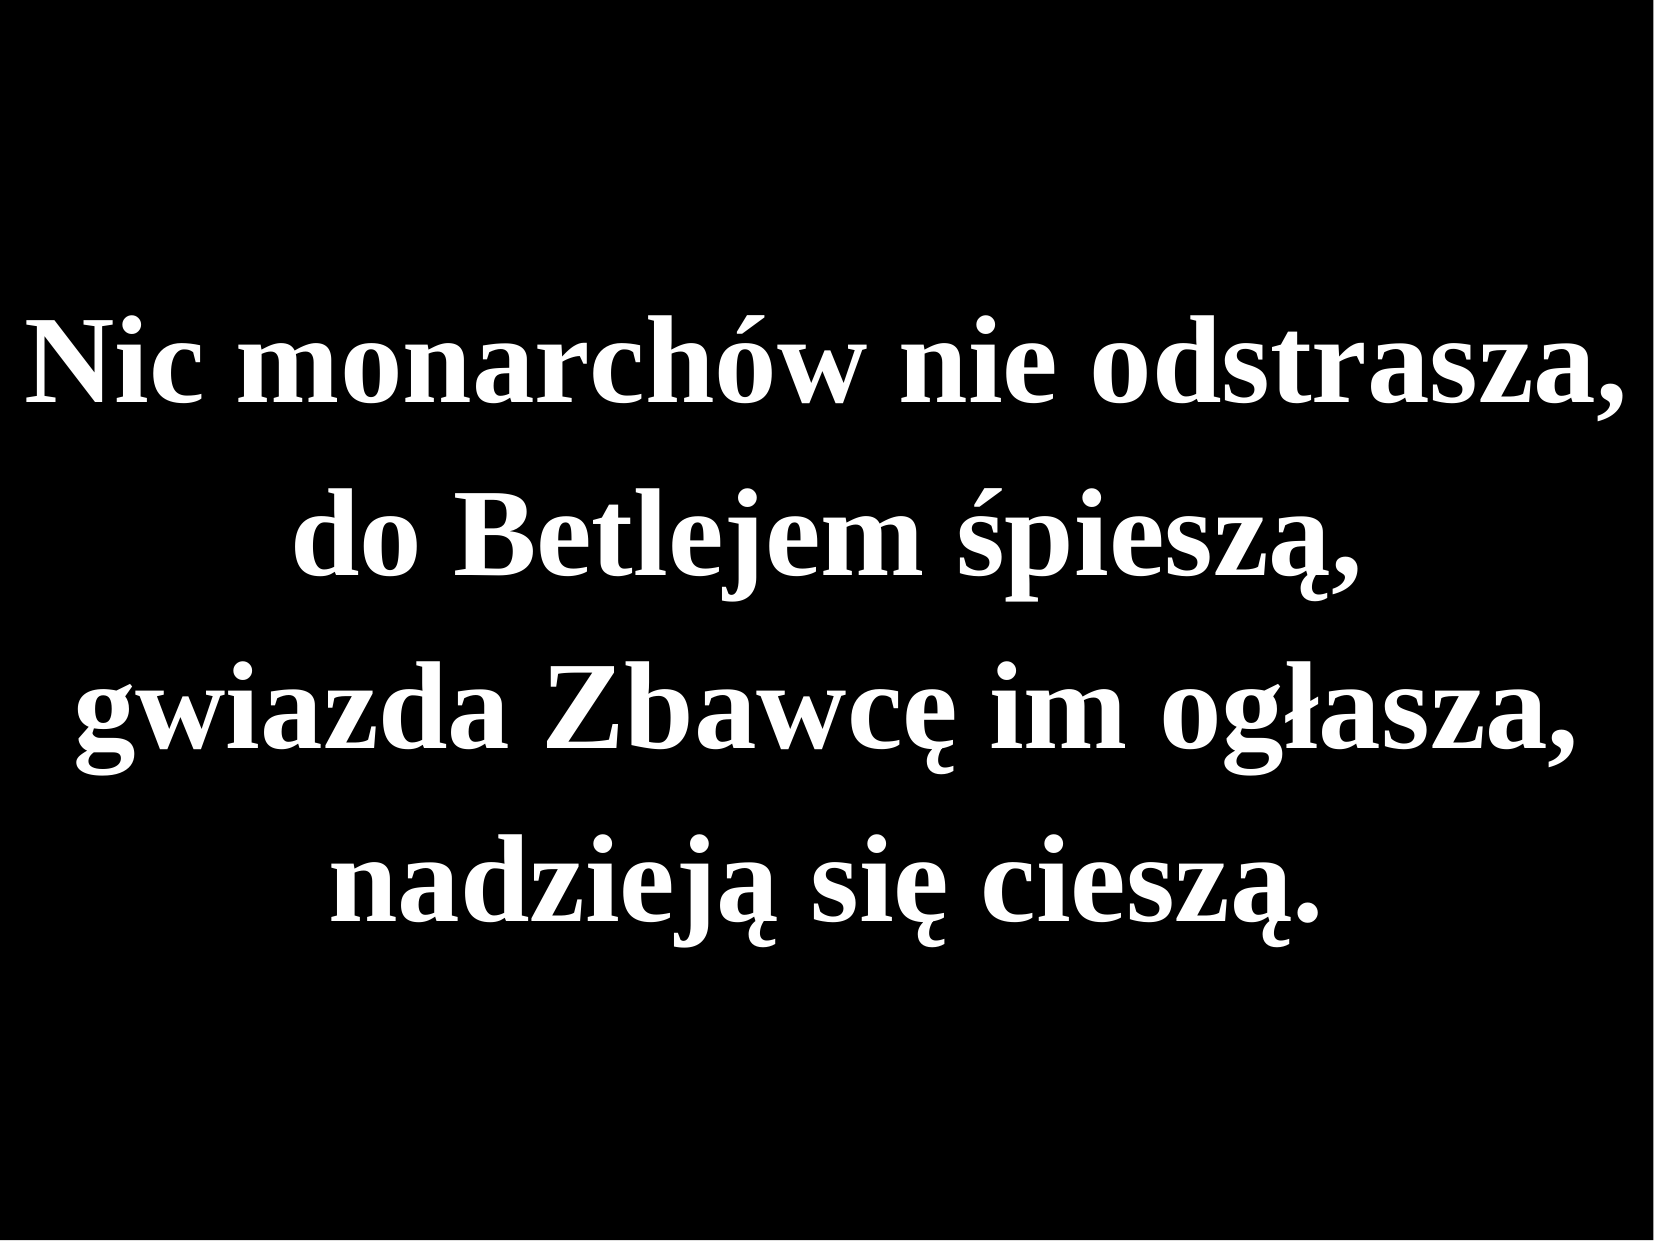

# Nic monarchów nie odstrasza, ppp do Betlejem śpieszą, ppp gwiazda Zbawcę im ogłasza, ppp nadzieją się cieszą.